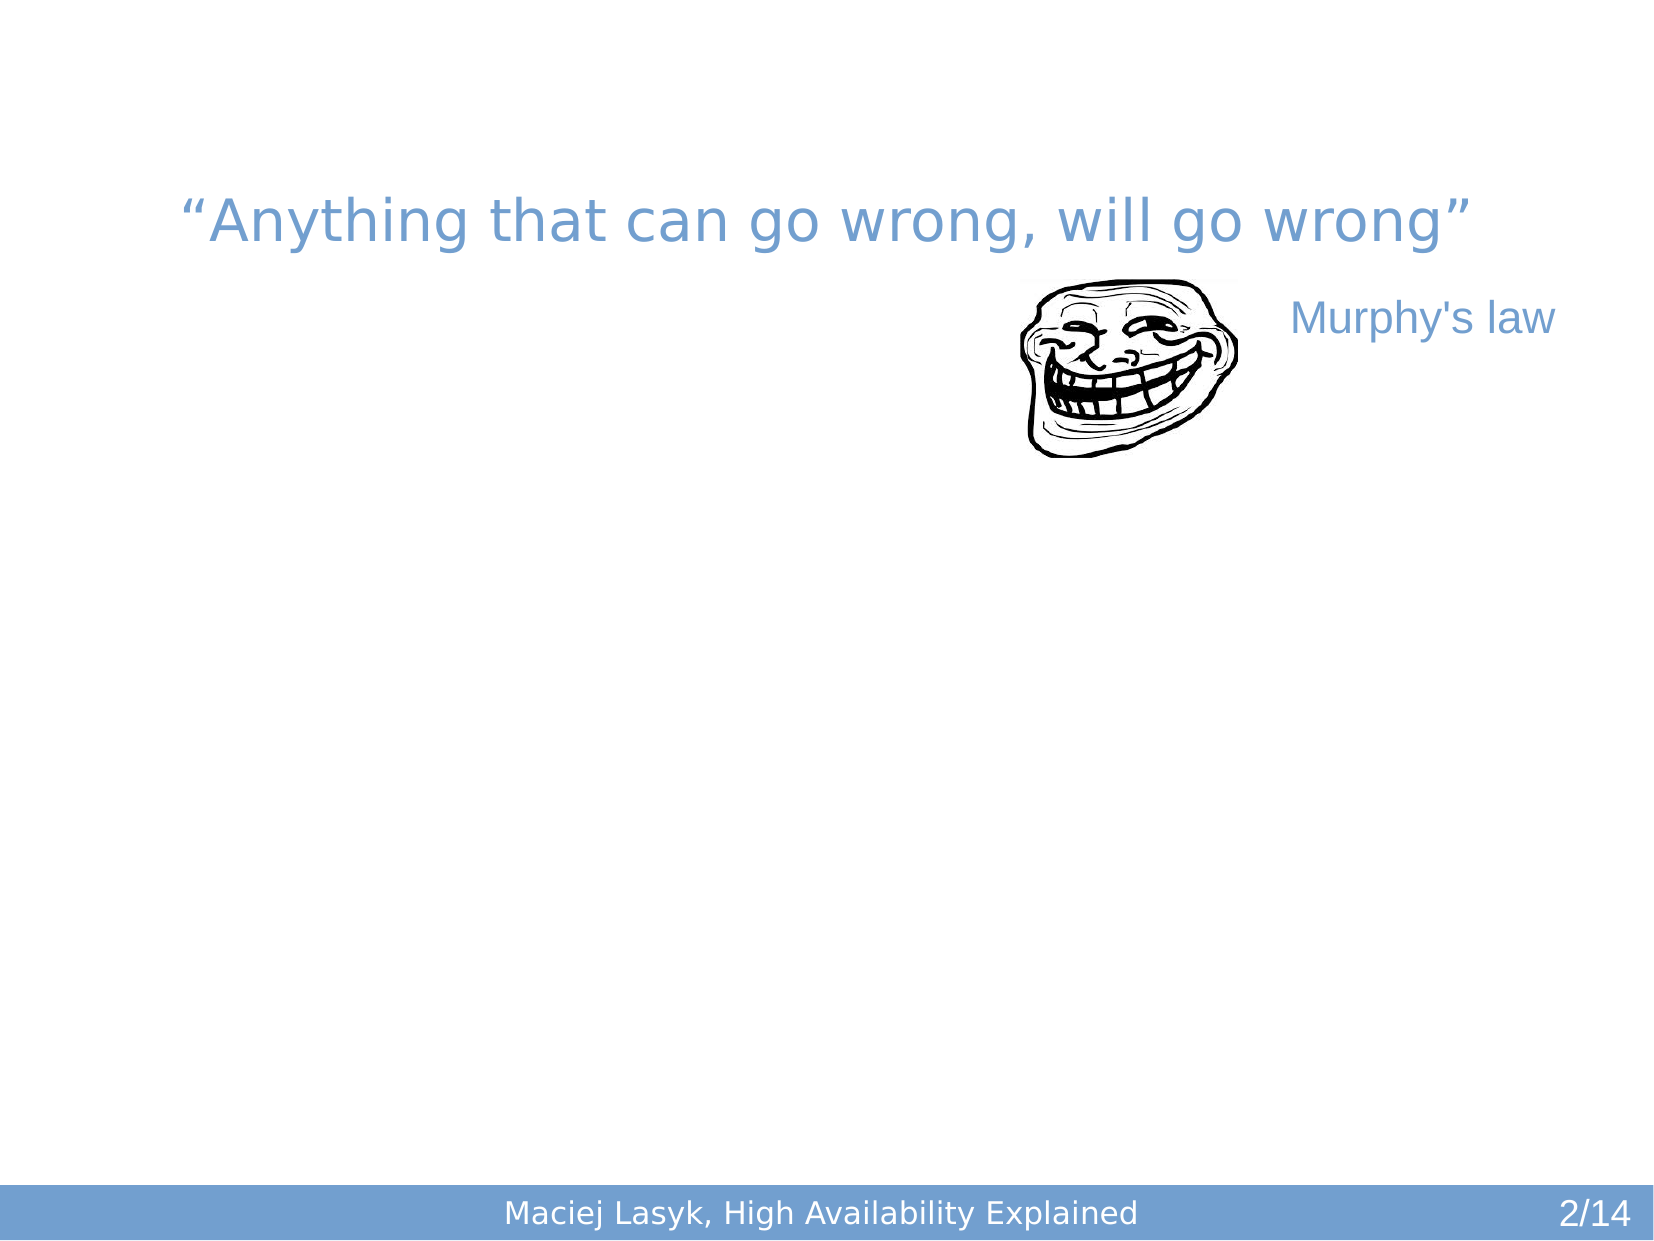

“Anything that can go wrong, will go wrong”
Murphy's law
 2/14
Maciej Lasyk, High Availability Explained